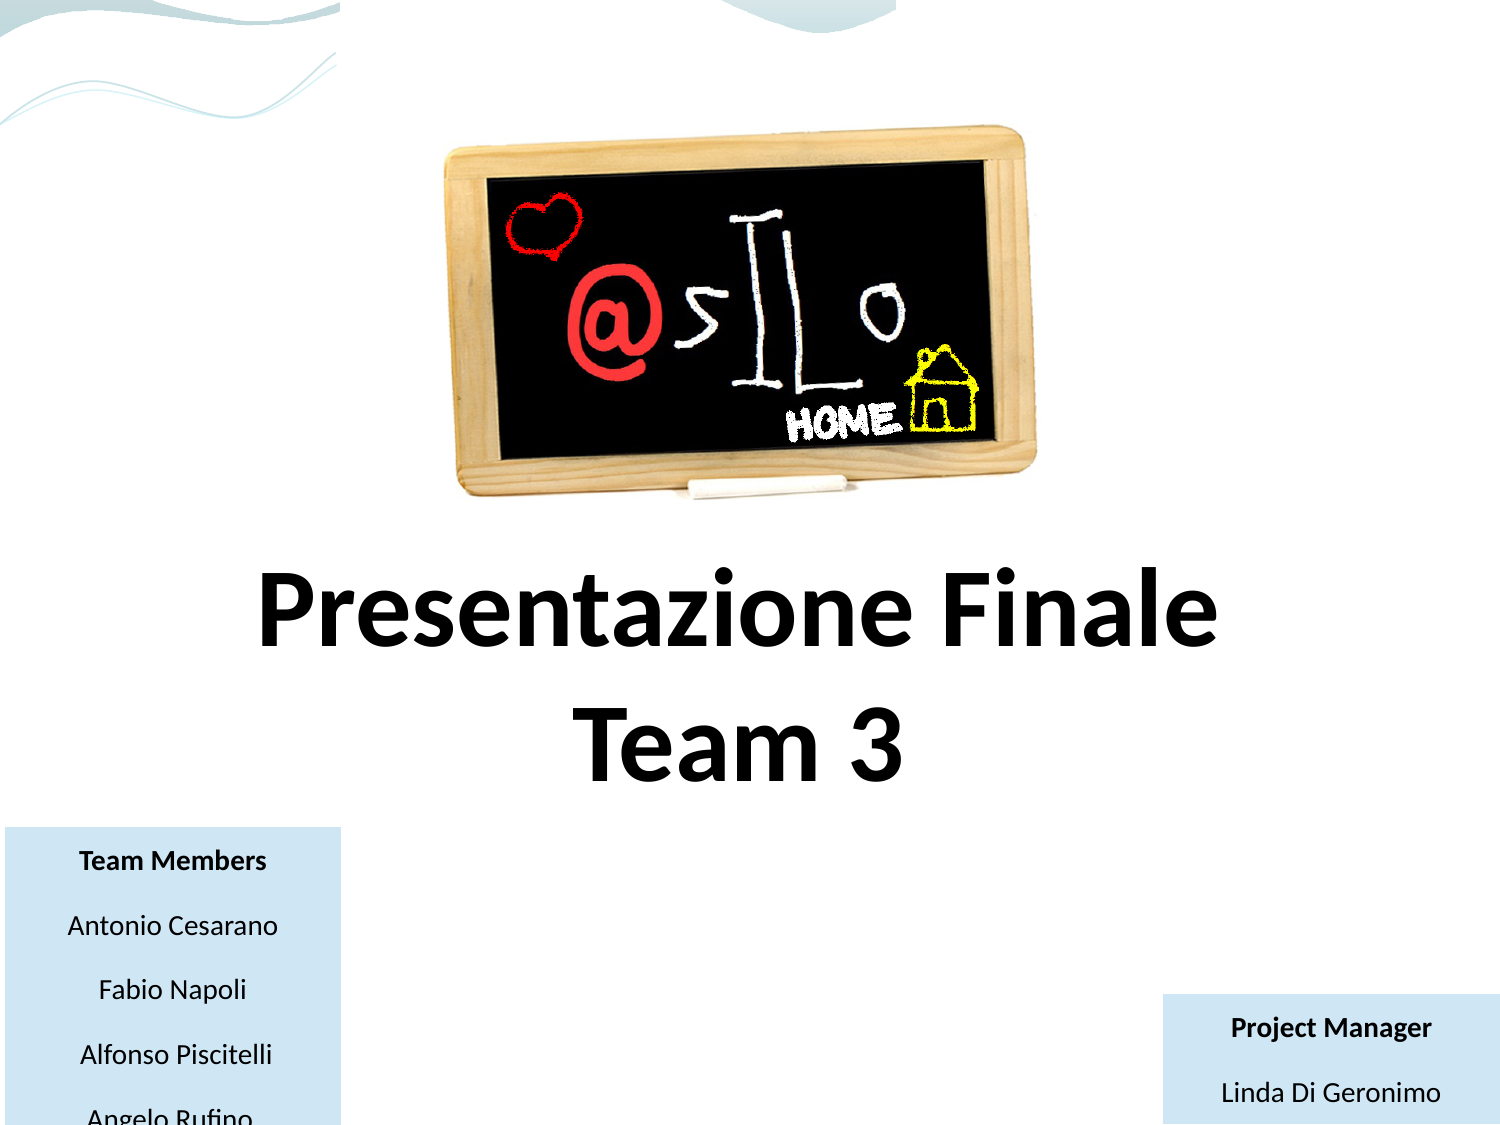

Presentazione Finale
Team 3
| Team Members |
| --- |
| Antonio Cesarano |
| Fabio Napoli |
| Alfonso Piscitelli |
| Angelo Rufino |
| Project Manager |
| --- |
| Linda Di Geronimo |